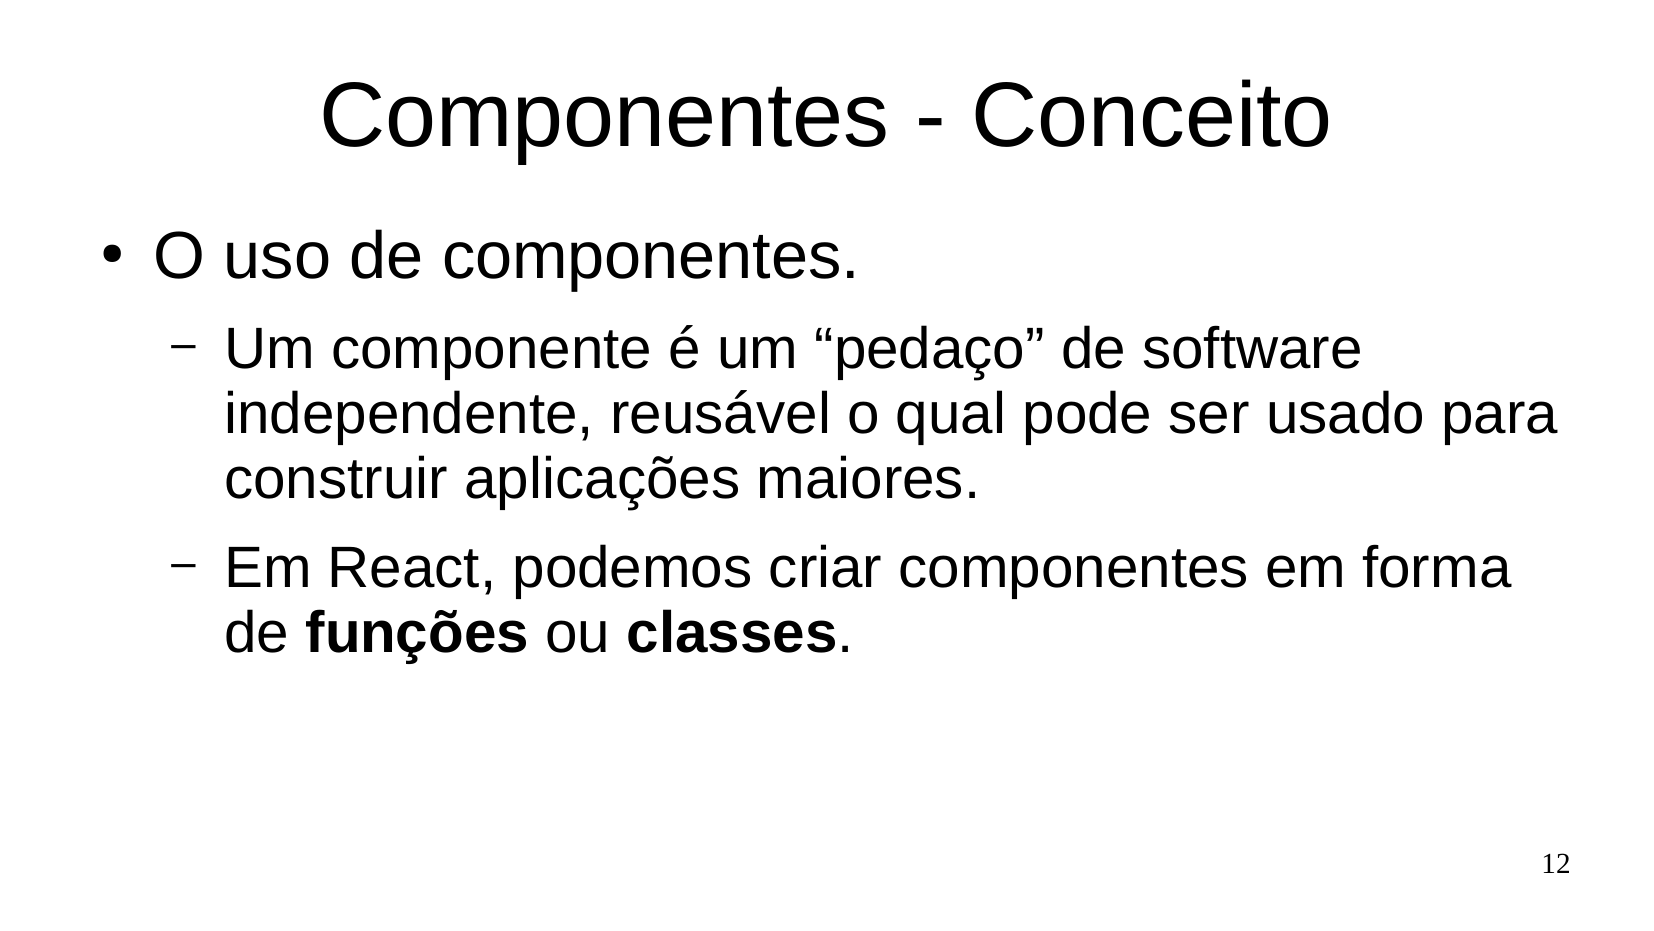

# Componentes - Conceito
O uso de componentes.
Um componente é um “pedaço” de software independente, reusável o qual pode ser usado para construir aplicações maiores.
Em React, podemos criar componentes em forma de funções ou classes.
12